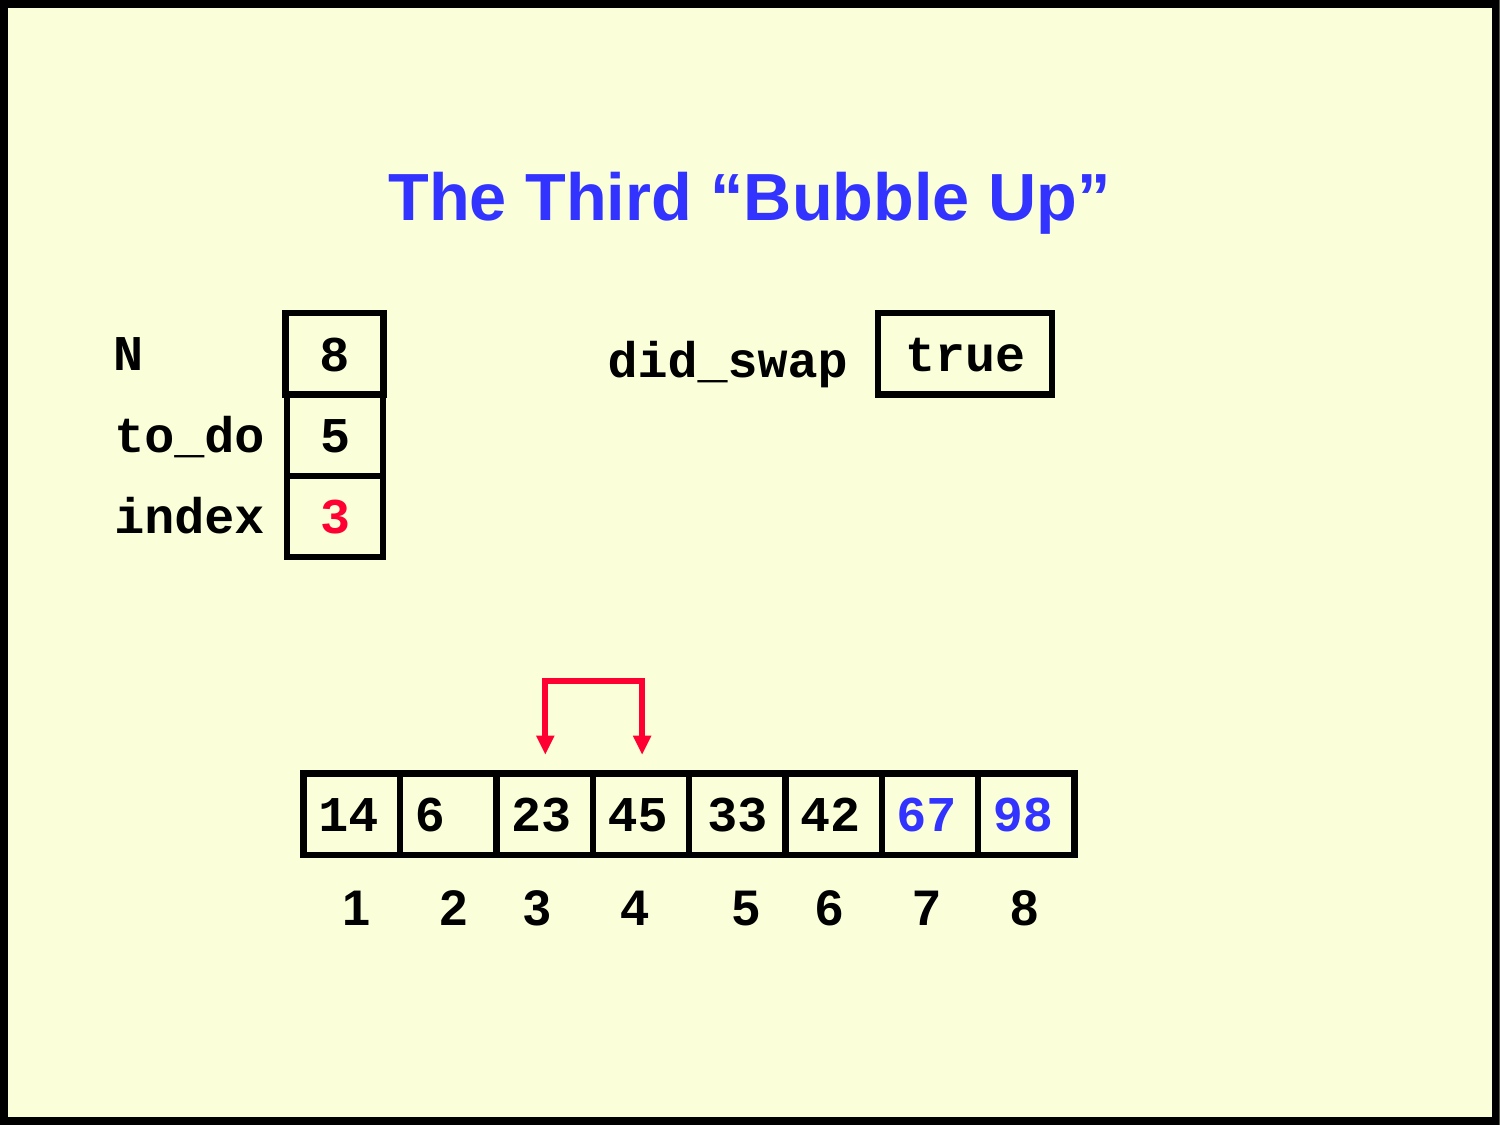

# The Third “Bubble Up”
N
8
true
did_swap
to_do
5
index
3
14
6
23
45
33
42
67
98
1 2 3 4 5 6 7 8